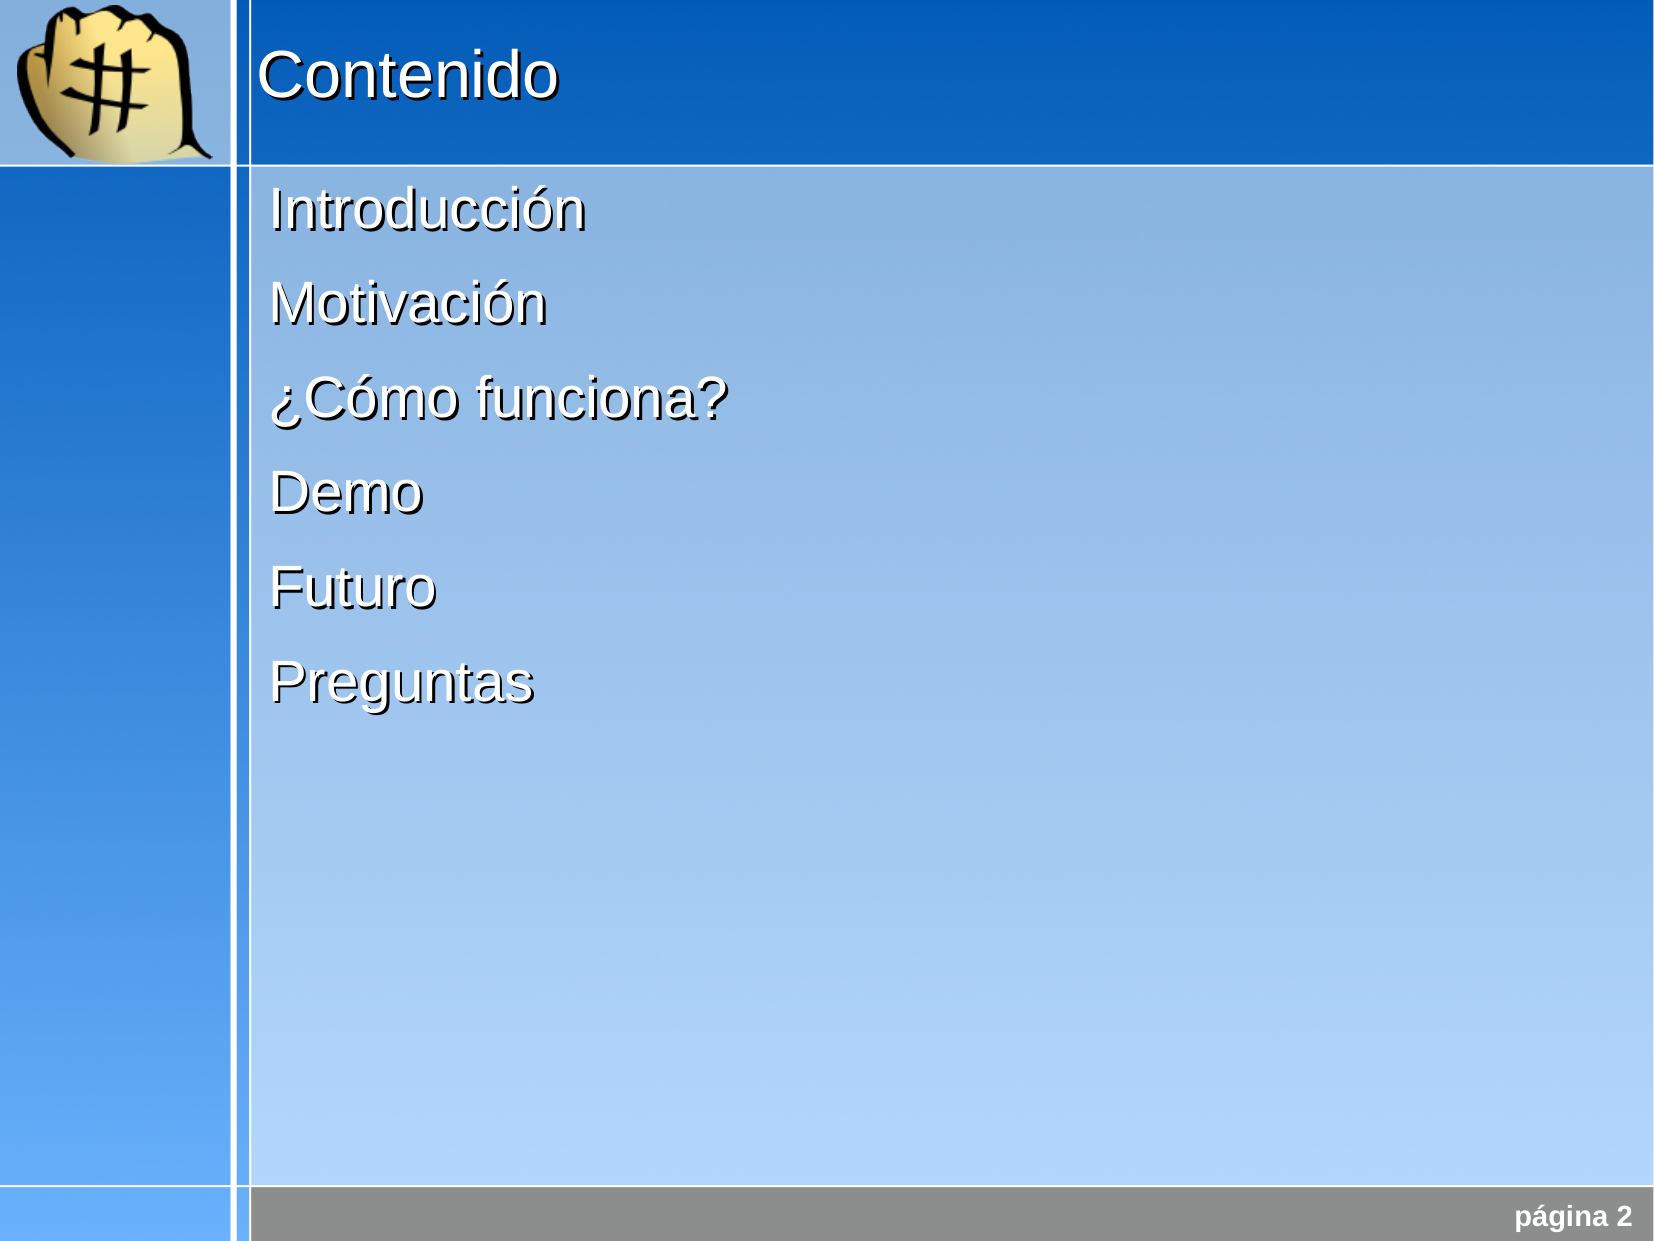

Contenido
# Introducción
Motivación
¿Cómo funciona?
Demo
Futuro
Preguntas